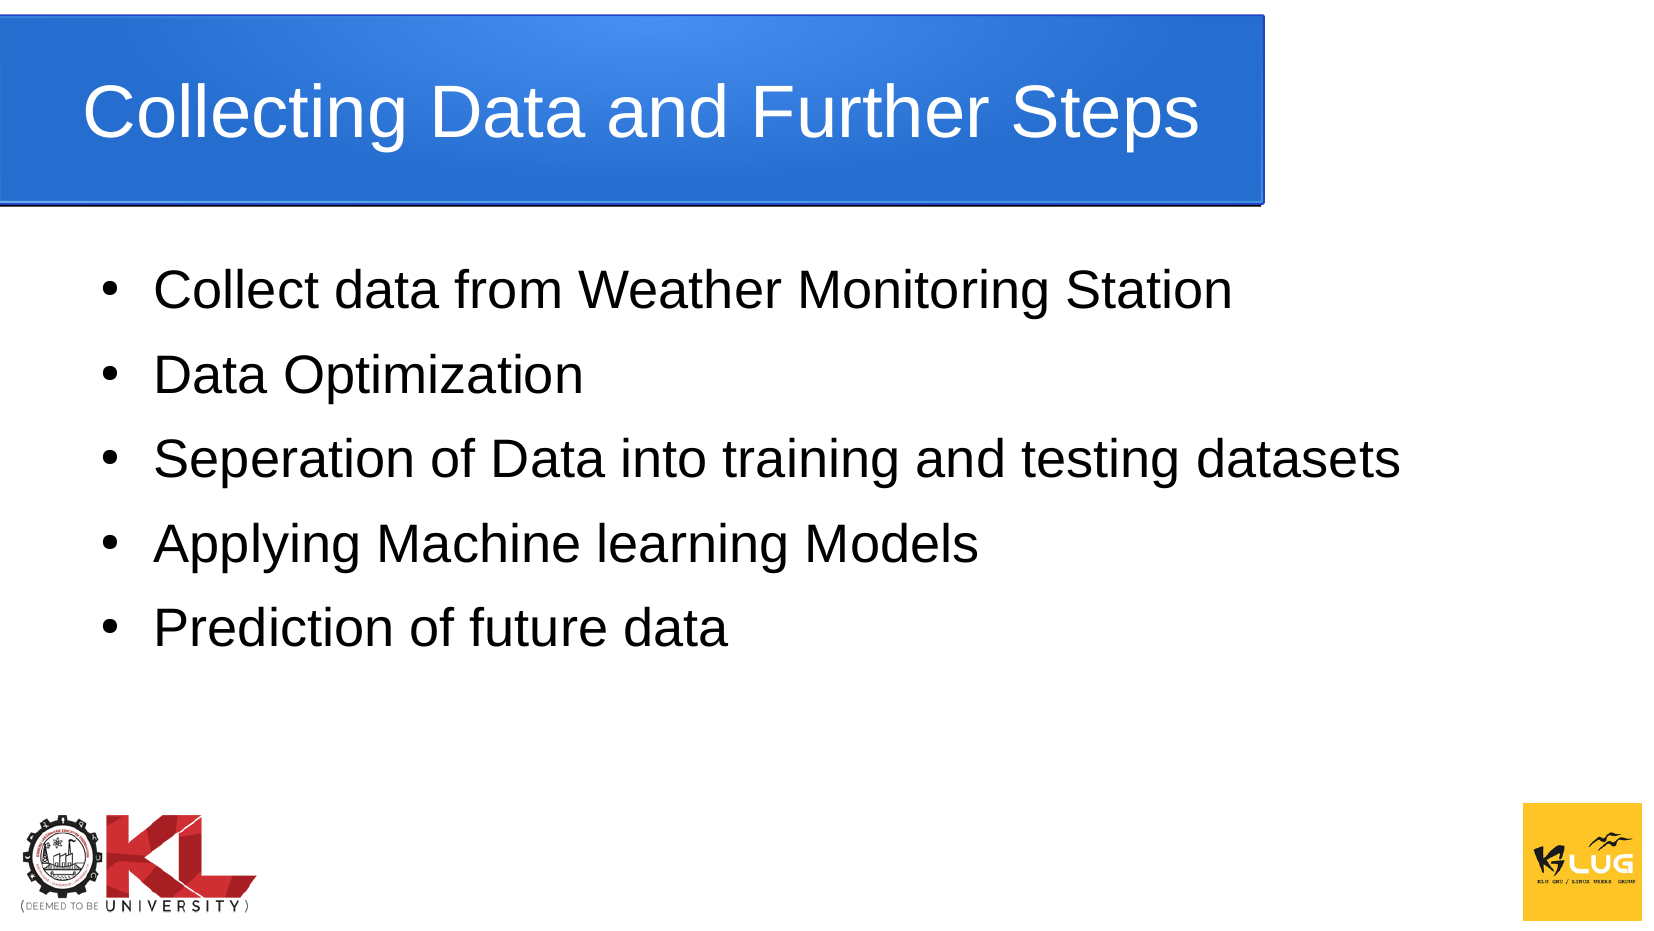

# Collecting Data and Further Steps
Collect data from Weather Monitoring Station
Data Optimization
Seperation of Data into training and testing datasets
Applying Machine learning Models
Prediction of future data